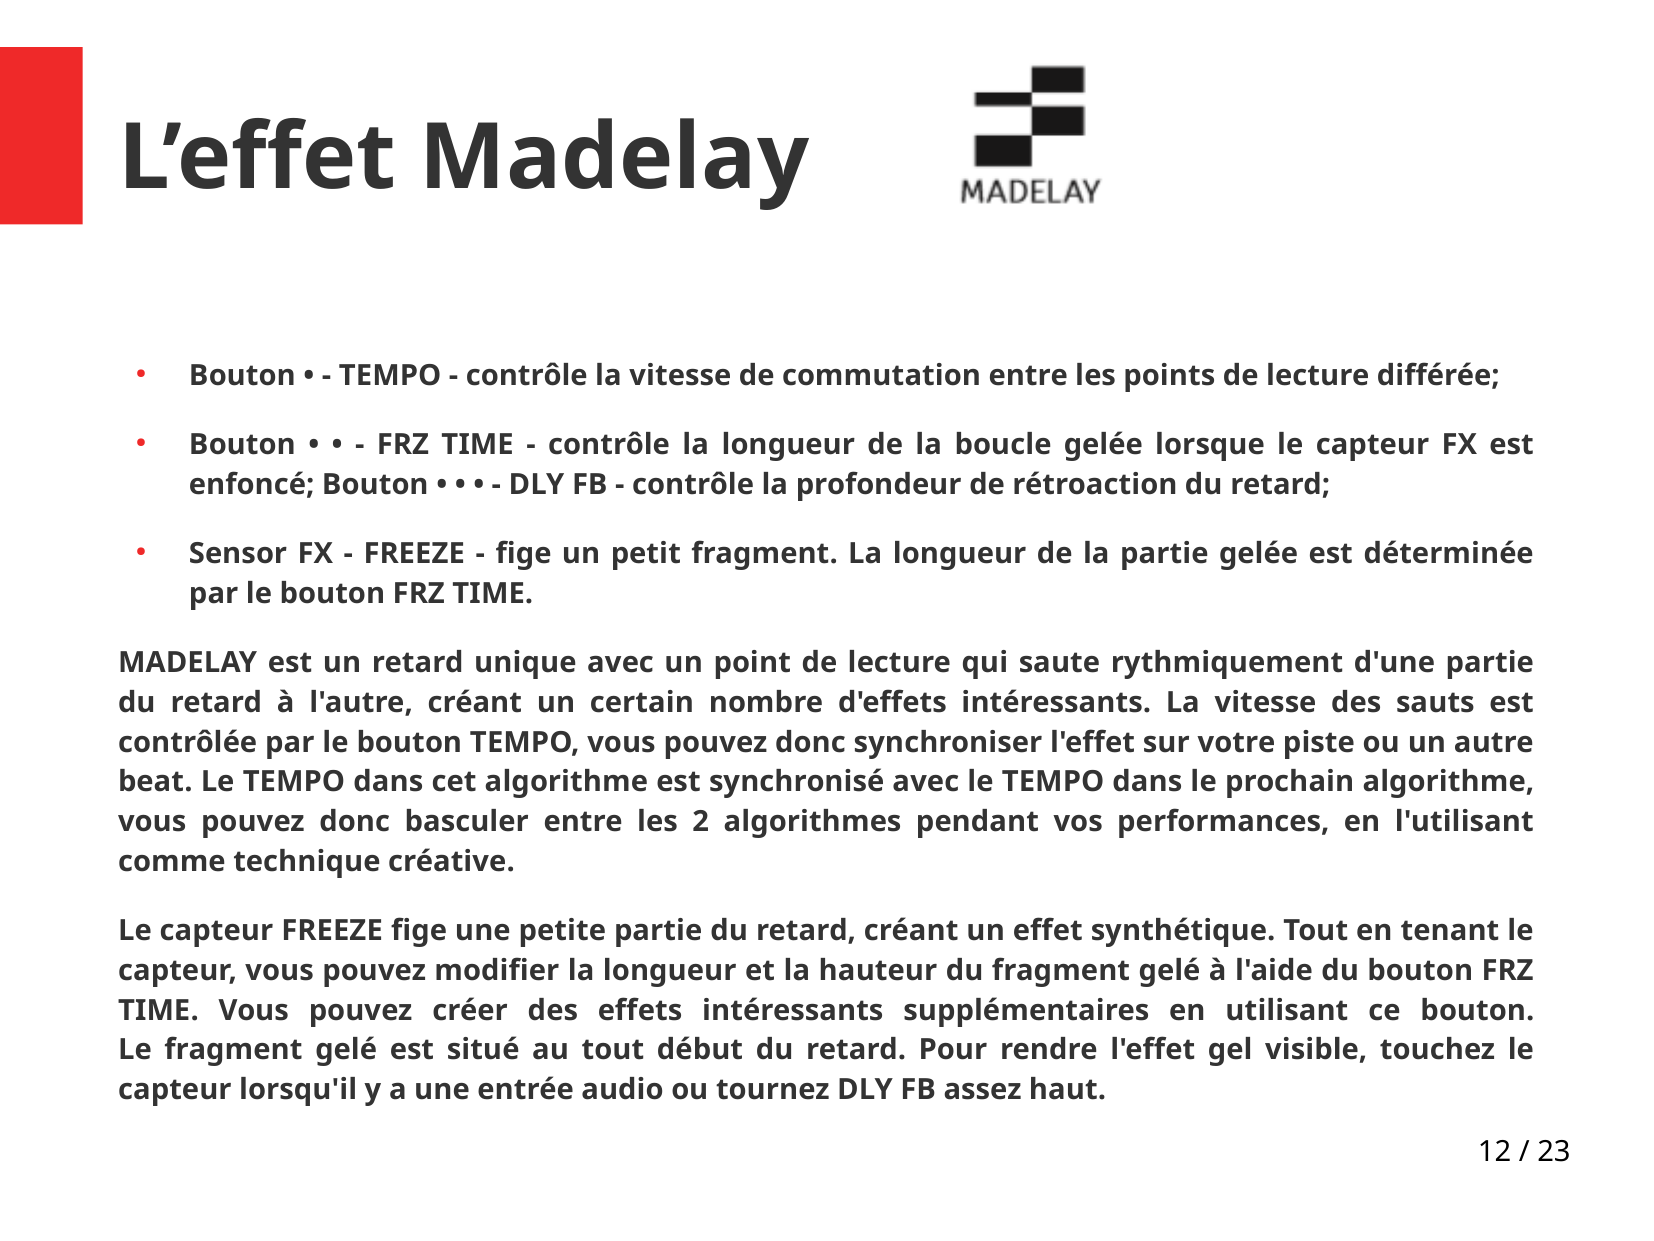

# L’effet Madelay
Bouton • - TEMPO - contrôle la vitesse de commutation entre les points de lecture différée;
Bouton • • - FRZ TIME - contrôle la longueur de la boucle gelée lorsque le capteur FX est enfoncé; Bouton • • • - DLY FB - contrôle la profondeur de rétroaction du retard;
Sensor FX - FREEZE - fige un petit fragment. La longueur de la partie gelée est déterminée par le bouton FRZ TIME.
MADELAY est un retard unique avec un point de lecture qui saute rythmiquement d'une partie du retard à l'autre, créant un certain nombre d'effets intéressants. La vitesse des sauts est contrôlée par le bouton TEMPO, vous pouvez donc synchroniser l'effet sur votre piste ou un autre beat. Le TEMPO dans cet algorithme est synchronisé avec le TEMPO dans le prochain algorithme, vous pouvez donc basculer entre les 2 algorithmes pendant vos performances, en l'utilisant comme technique créative.
Le capteur FREEZE fige une petite partie du retard, créant un effet synthétique. Tout en tenant le capteur, vous pouvez modifier la longueur et la hauteur du fragment gelé à l'aide du bouton FRZ TIME. Vous pouvez créer des effets intéressants supplémentaires en utilisant ce bouton.
Le fragment gelé est situé au tout début du retard. Pour rendre l'effet gel visible, touchez le capteur lorsqu'il y a une entrée audio ou tournez DLY FB assez haut.
12